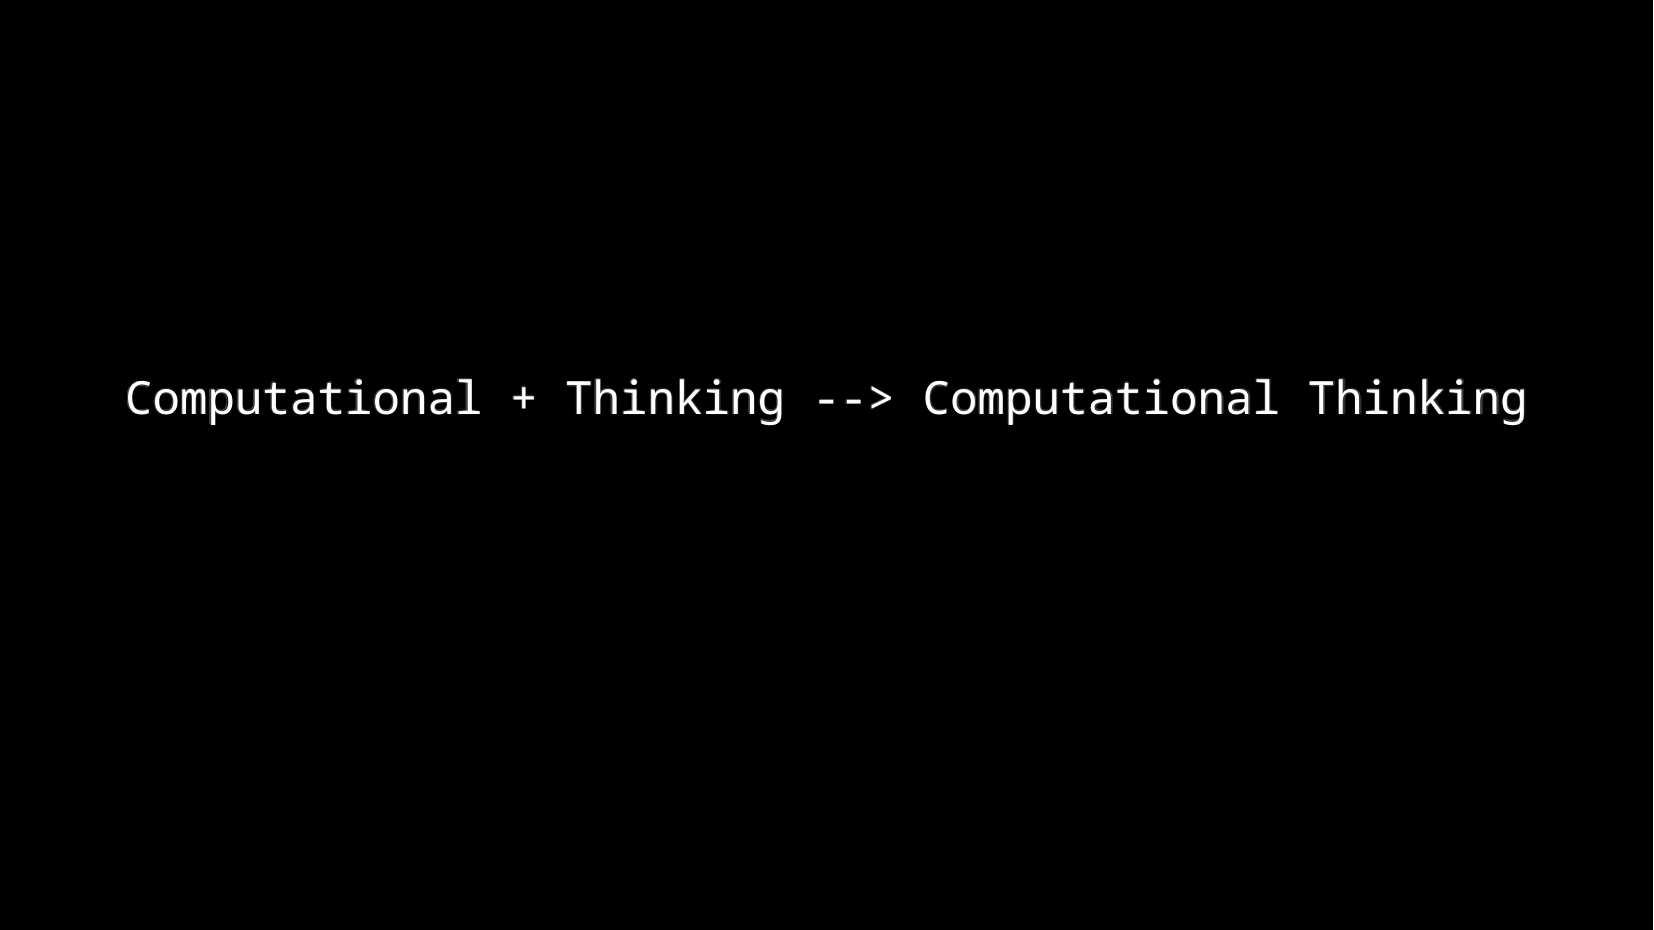

# Computational + Thinking --> Computational Thinking